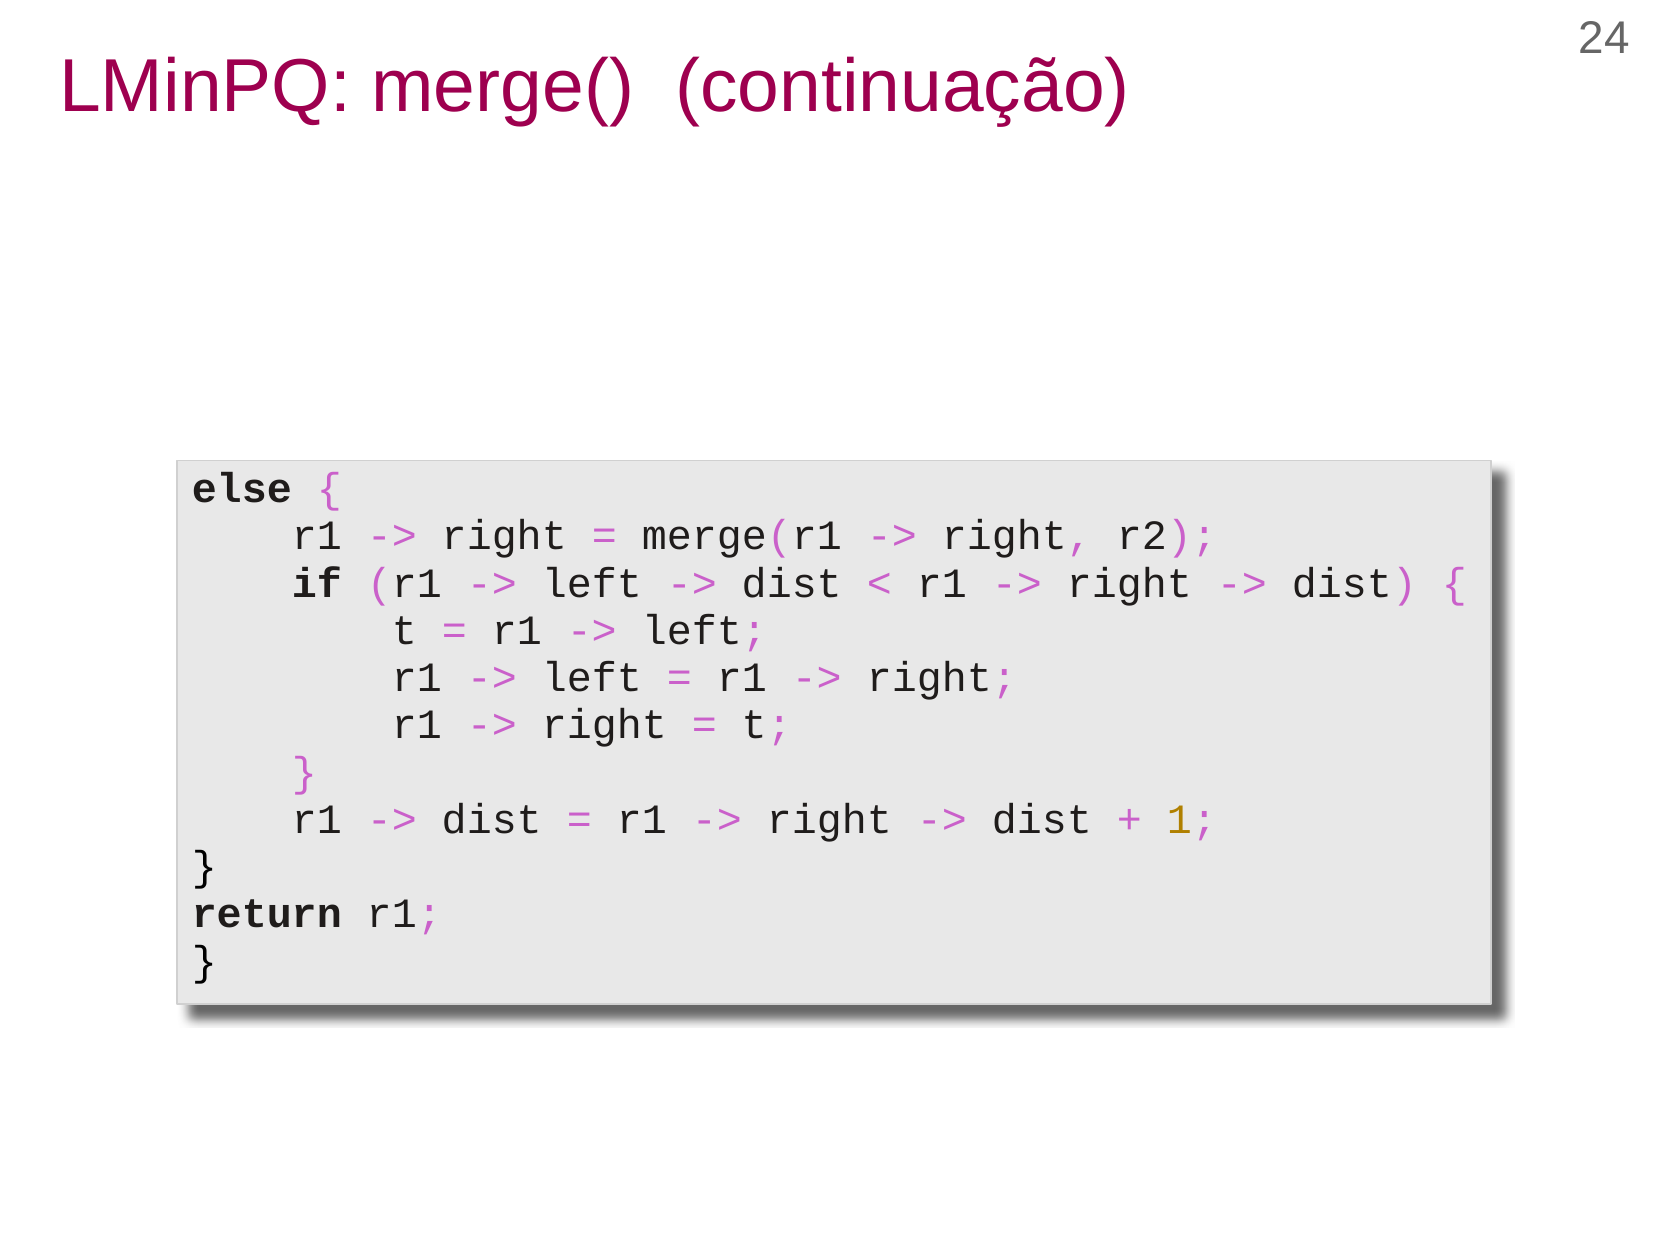

24
# LMinPQ: merge() (continuação)
else {
 r1 -> right = merge(r1 -> right, r2);
 if (r1 -> left -> dist < r1 -> right -> dist) {
 t = r1 -> left;
 r1 -> left = r1 -> right;
 r1 -> right = t;
 }
 r1 -> dist = r1 -> right -> dist + 1;
}
return r1;
}